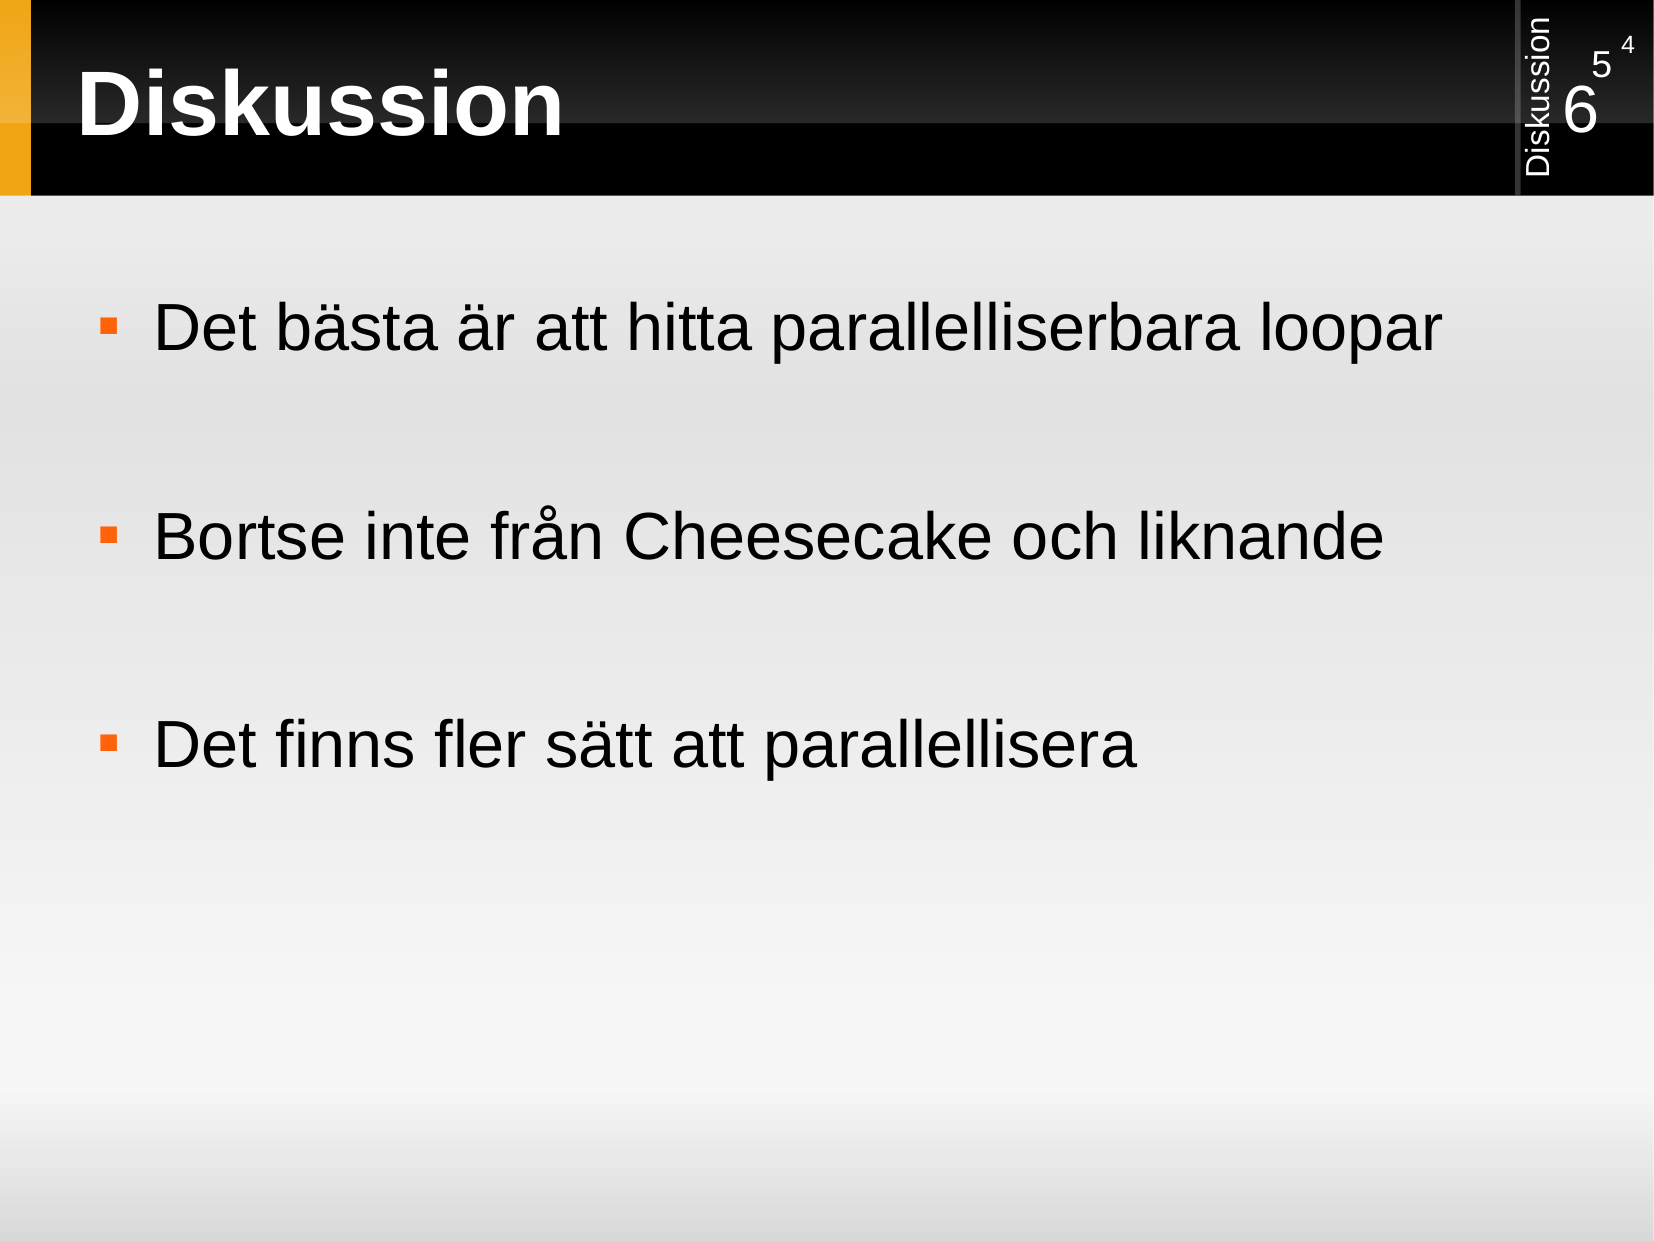

# Diskussion
4
5
6
Diskussion
Det bästa är att hitta parallelliserbara loopar
Bortse inte från Cheesecake och liknande
Det finns fler sätt att parallellisera